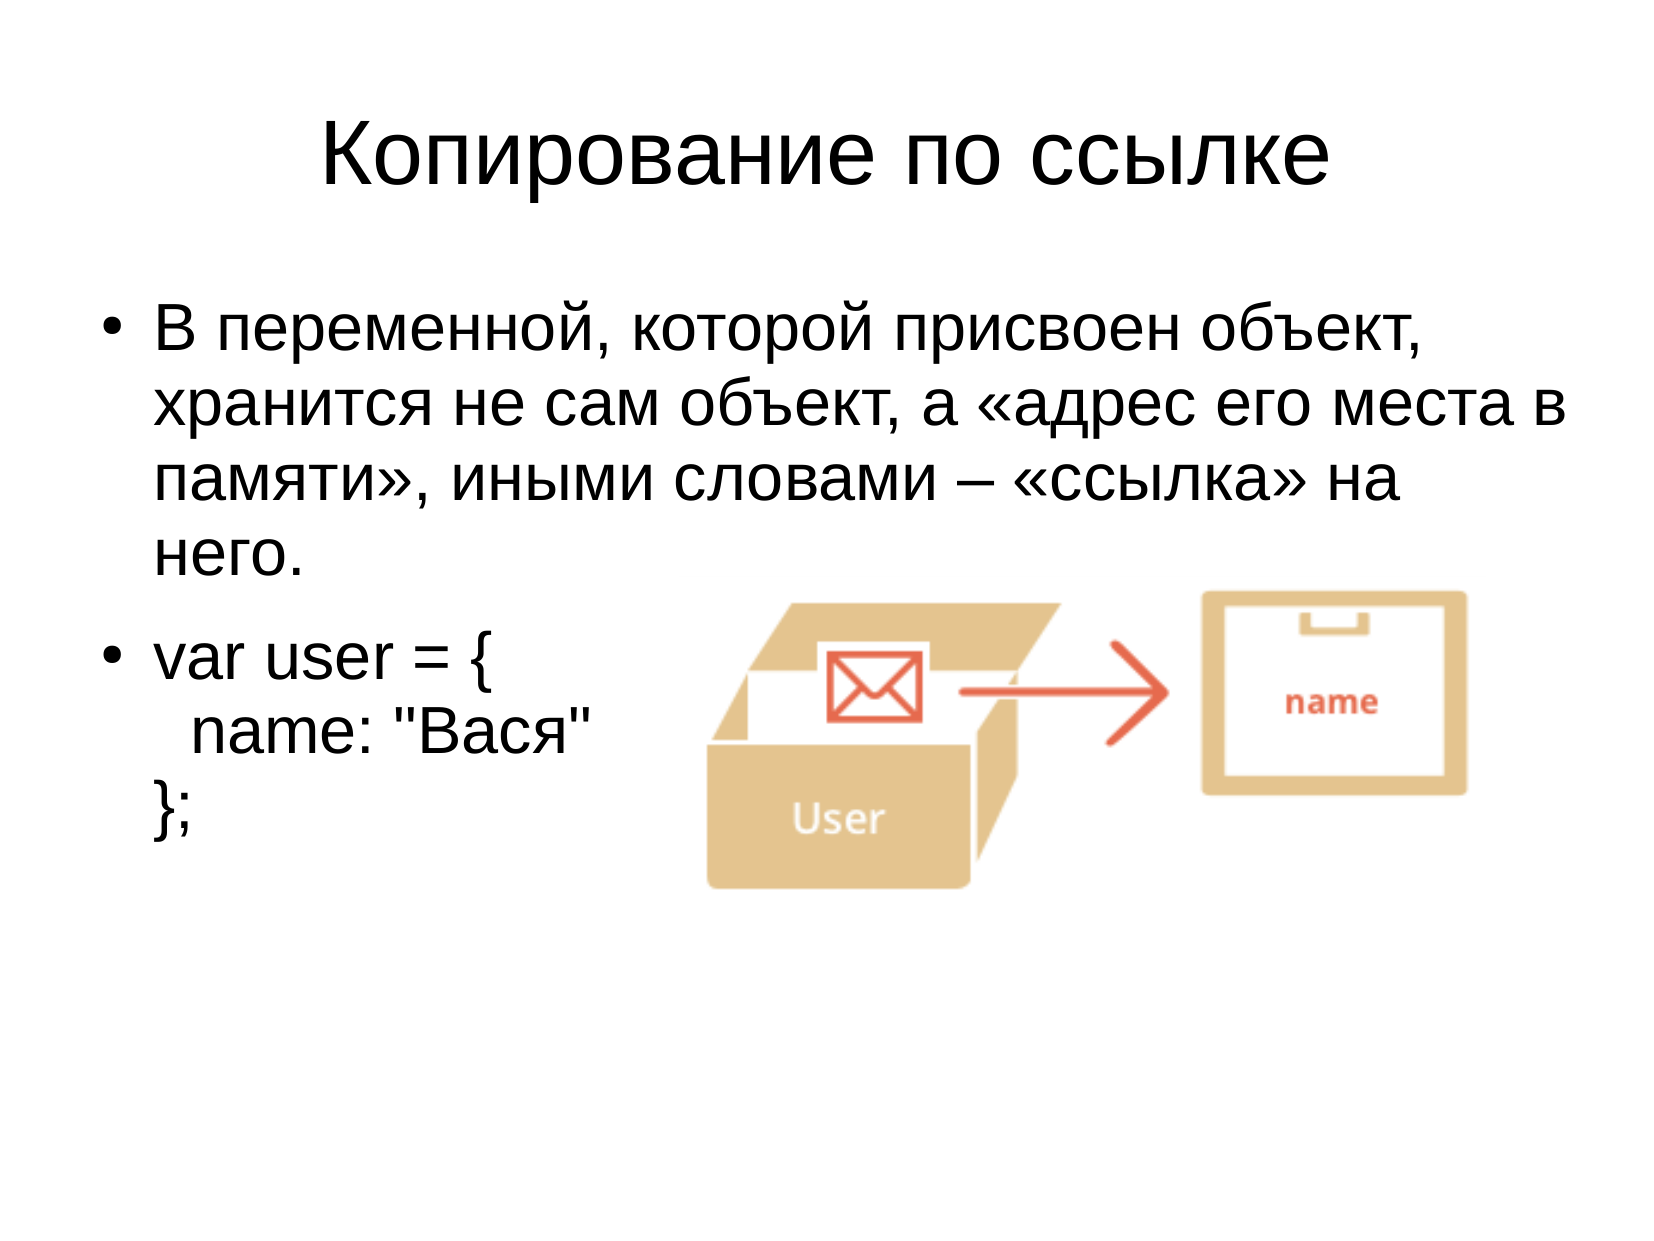

# Копирование по ссылке
В переменной, которой присвоен объект, хранится не сам объект, а «адрес его места в памяти», иными словами – «ссылка» на него.
var user = {
 name: "Вася"
};